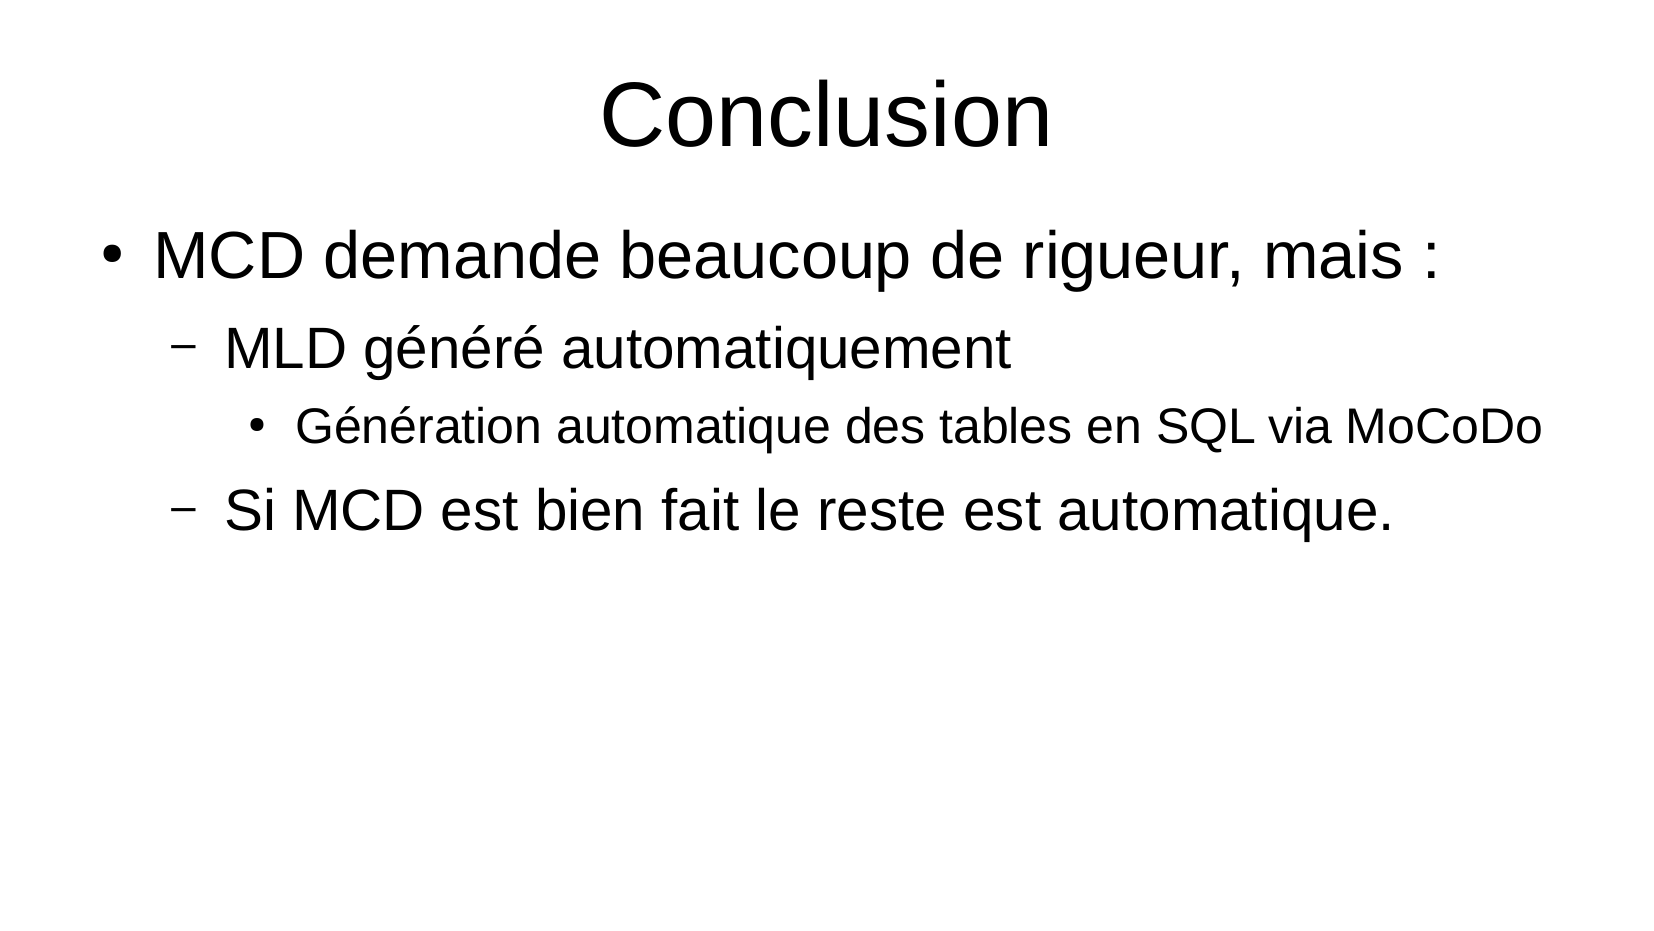

# Conclusion
MCD demande beaucoup de rigueur, mais :
MLD généré automatiquement
Génération automatique des tables en SQL via MoCoDo
Si MCD est bien fait le reste est automatique.